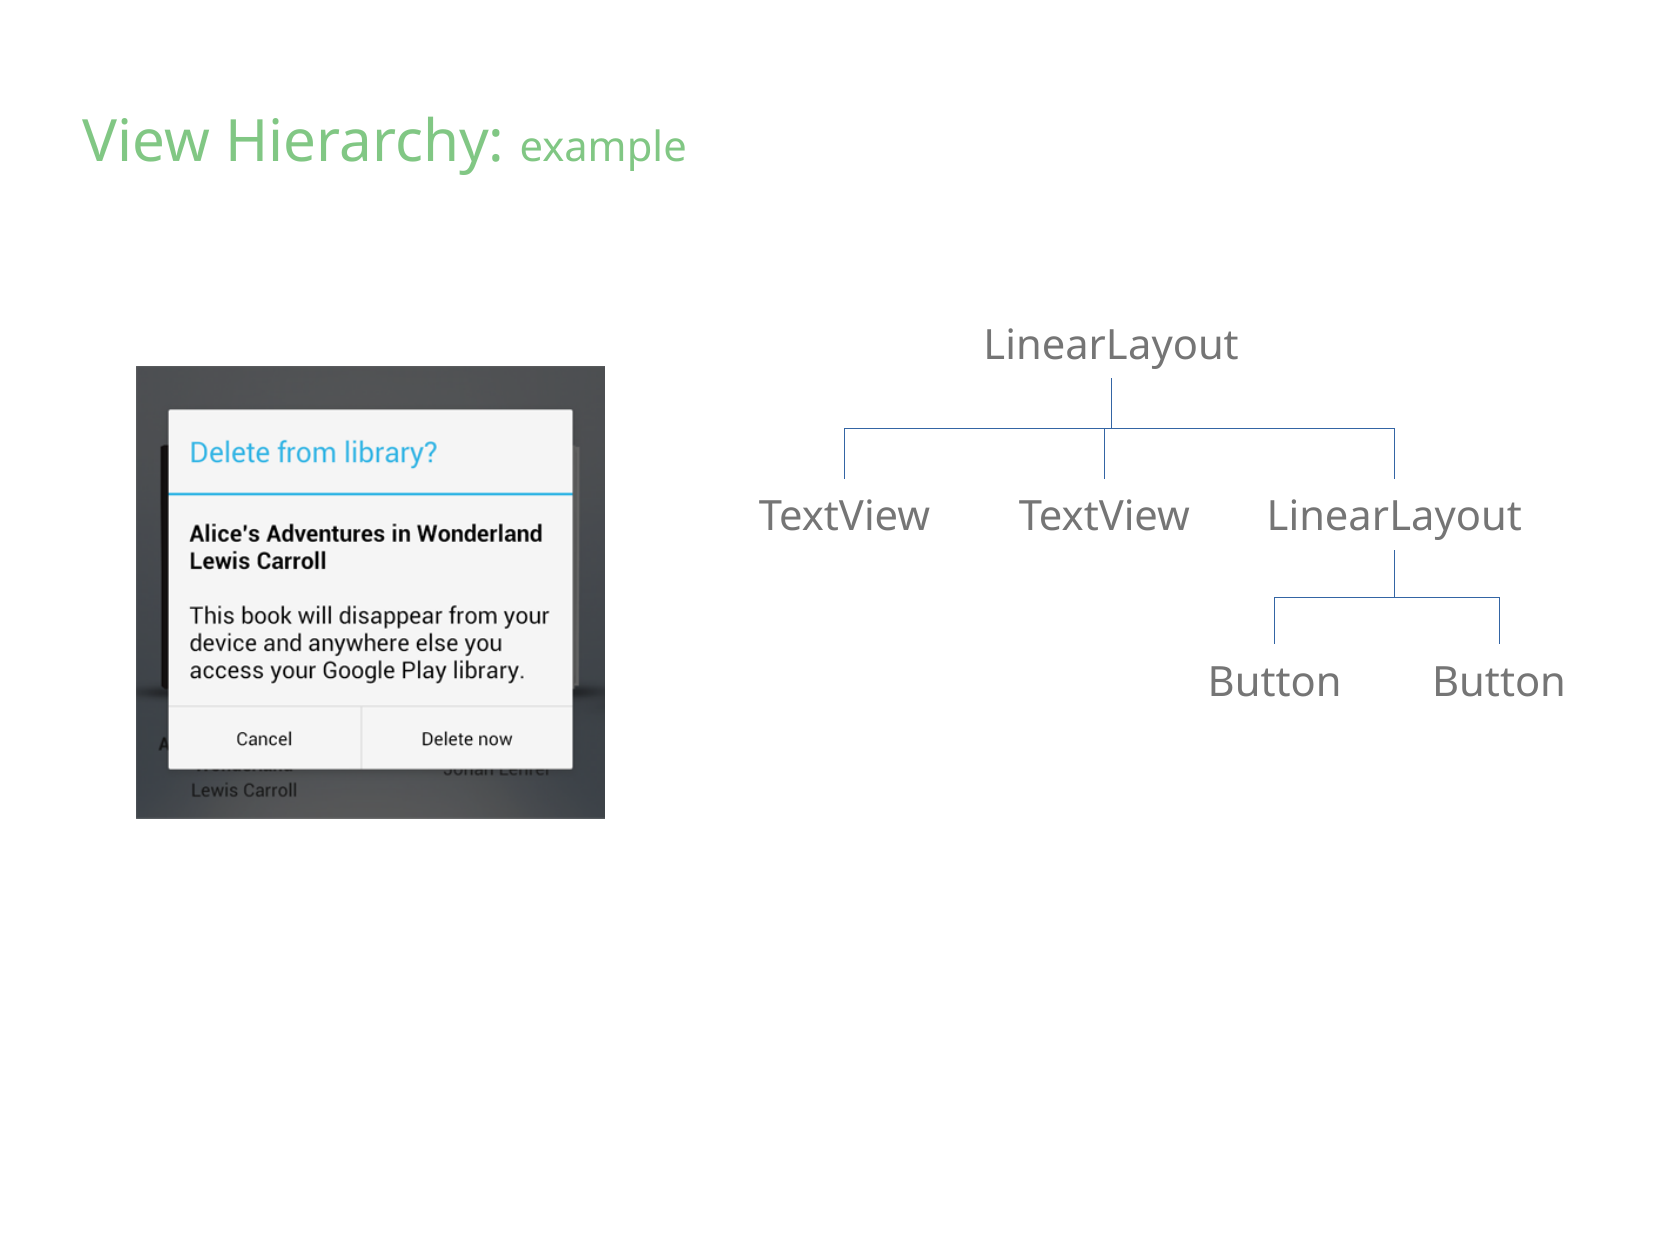

# View Hierarchy: example
LinearLayout
TextView
TextView
LinearLayout
Button
Button